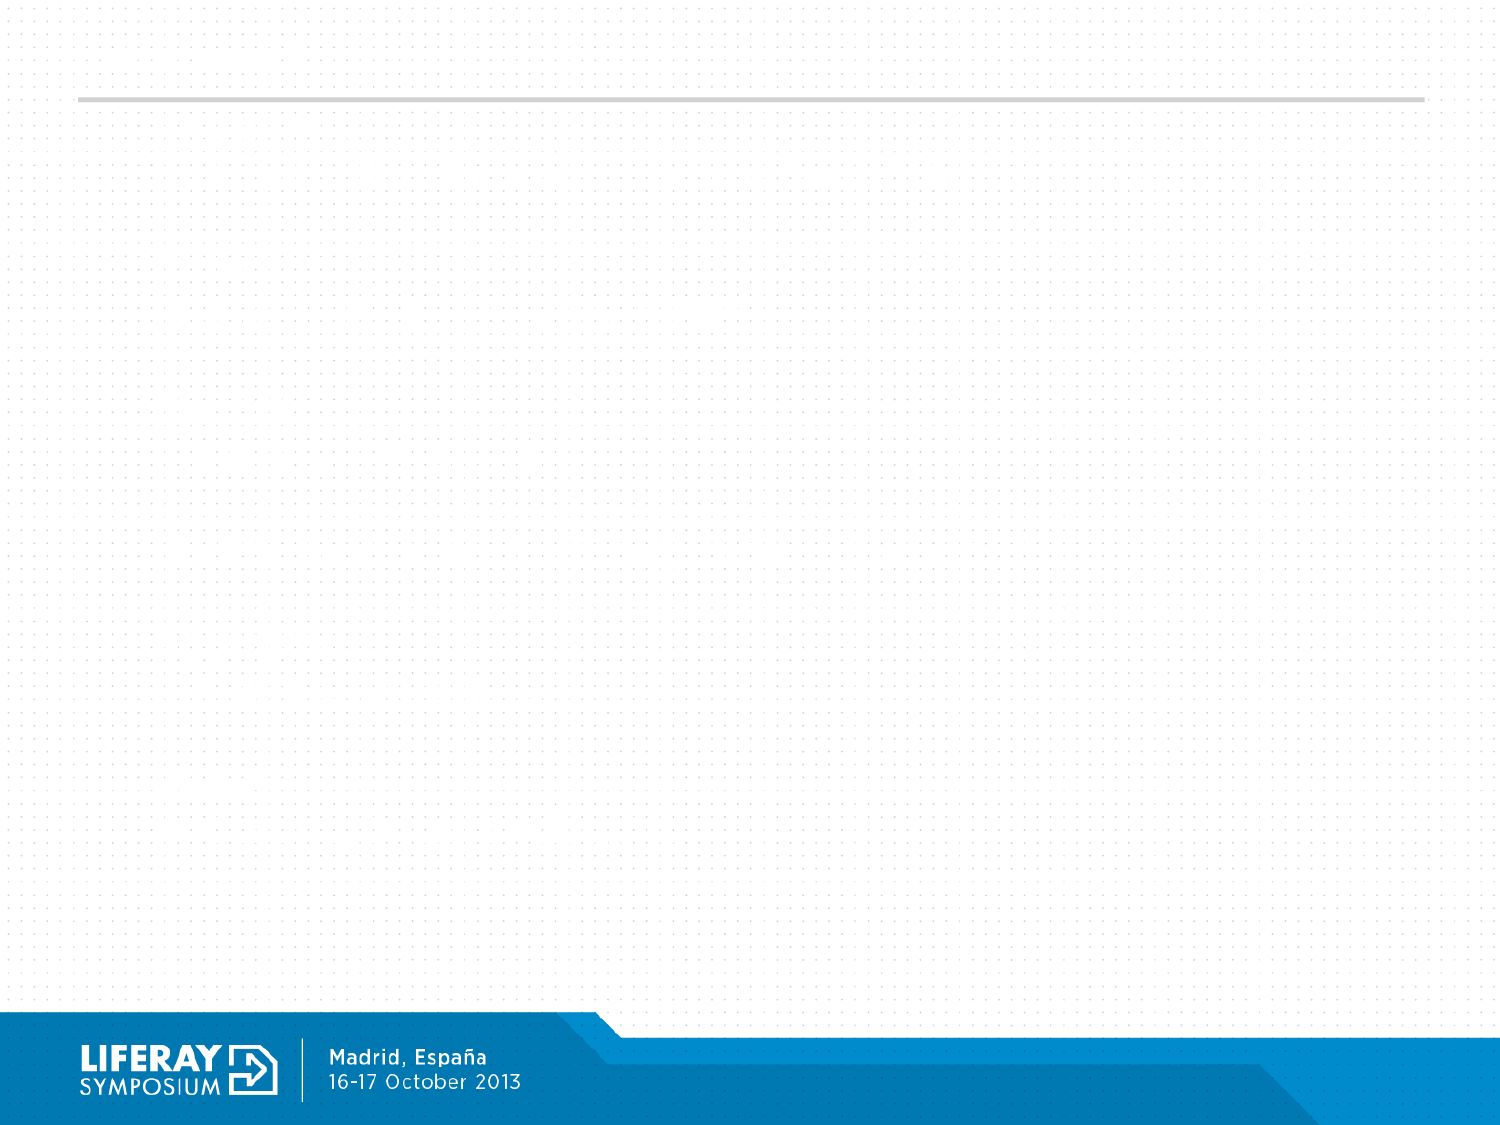

And now?
Instrument
 → Could affect to yours Business Value? Add a metric
Collect
→ JSON via HTTP Every minute
Monitor
→ Nagios, … whatever.
→ Affect to your BV? Somebody should be woken up
Aggregate
→ Ganglia, Graphite, ...
OODA
→ Observe, Orient, Decide, Act